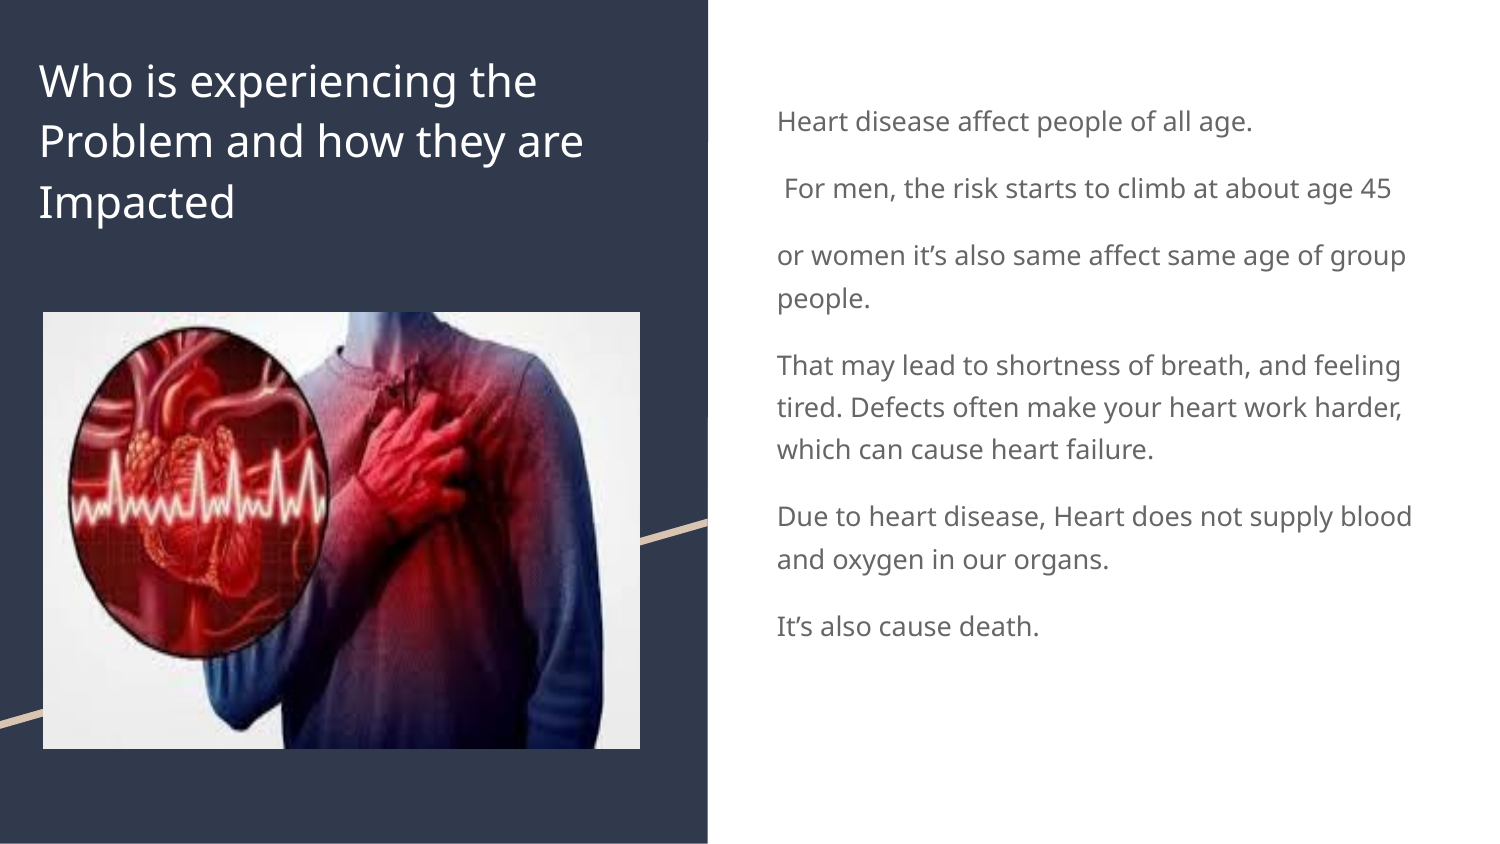

# Who is experiencing the Problem and how they are Impacted
Heart disease affect people of all age.
 For men, the risk starts to climb at about age 45
or women it’s also same affect same age of group people.
That may lead to shortness of breath, and feeling tired. Defects often make your heart work harder, which can cause heart failure.
Due to heart disease, Heart does not supply blood and oxygen in our organs.
It’s also cause death.